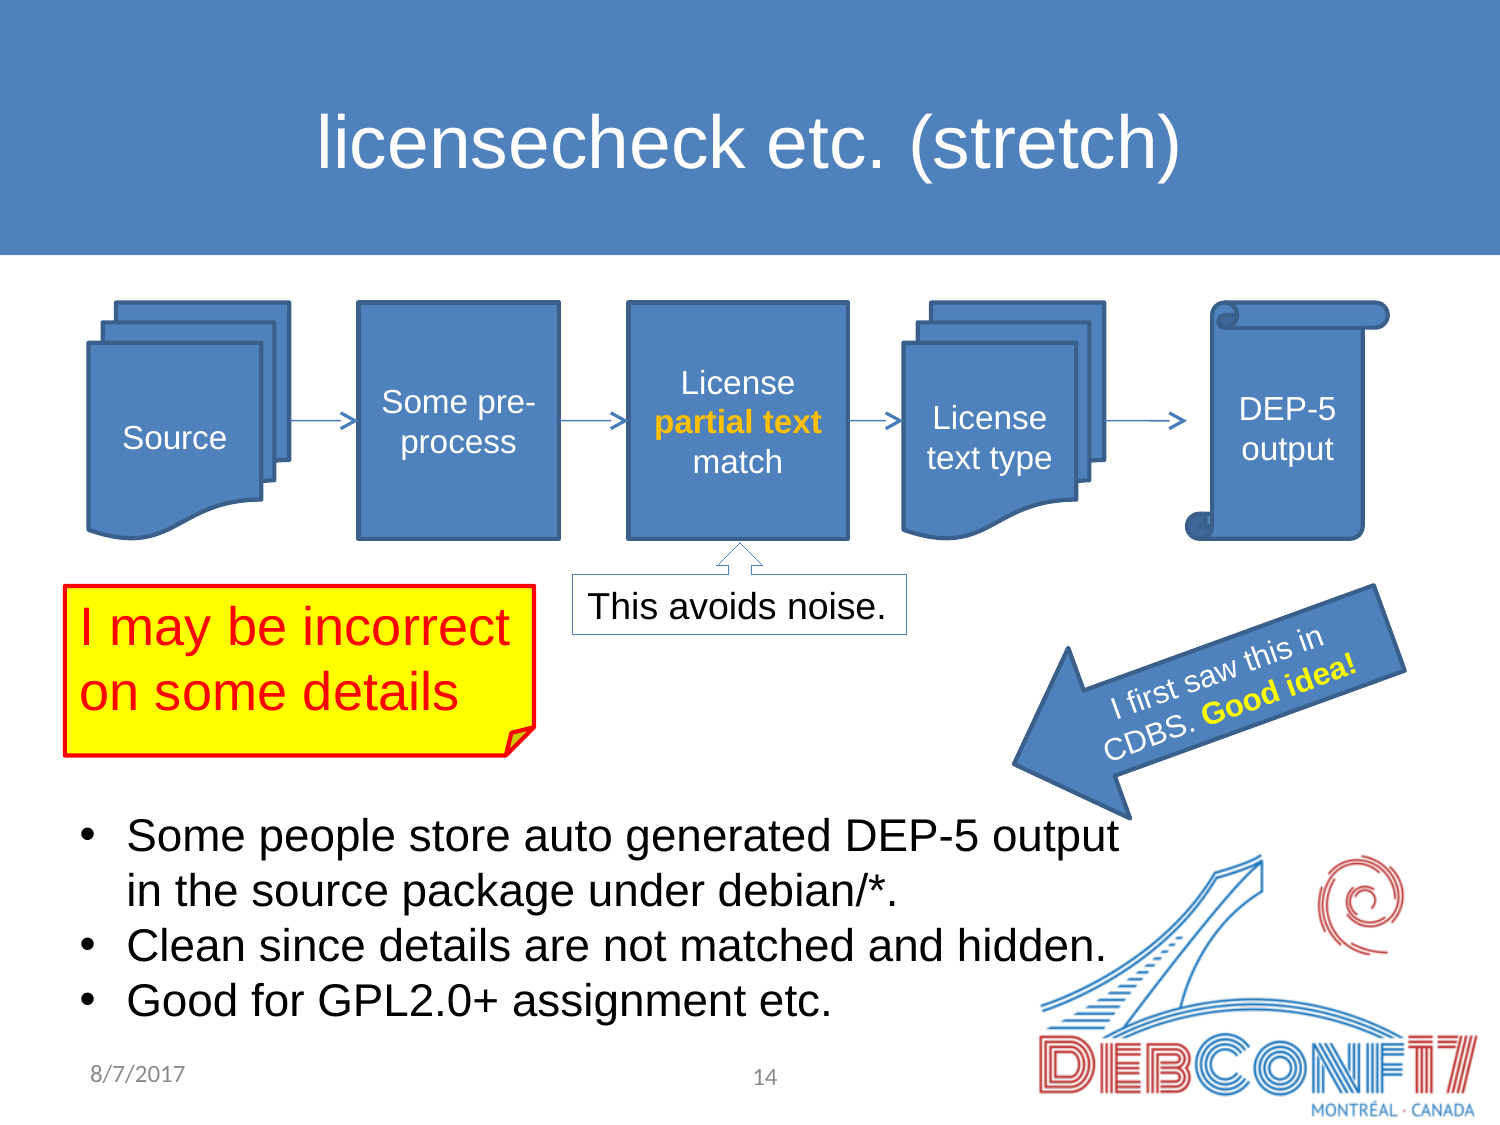

# licensecheck etc. (stretch)
Source
Some pre-process
License partial text match
License text type
DEP-5 output
This avoids noise.
I may be incorrect on some details
I first saw this in CDBS. Good idea!
Some people store auto generated DEP-5 output in the source package under debian/*.
Clean since details are not matched and hidden.
Good for GPL2.0+ assignment etc.
8/7/2017